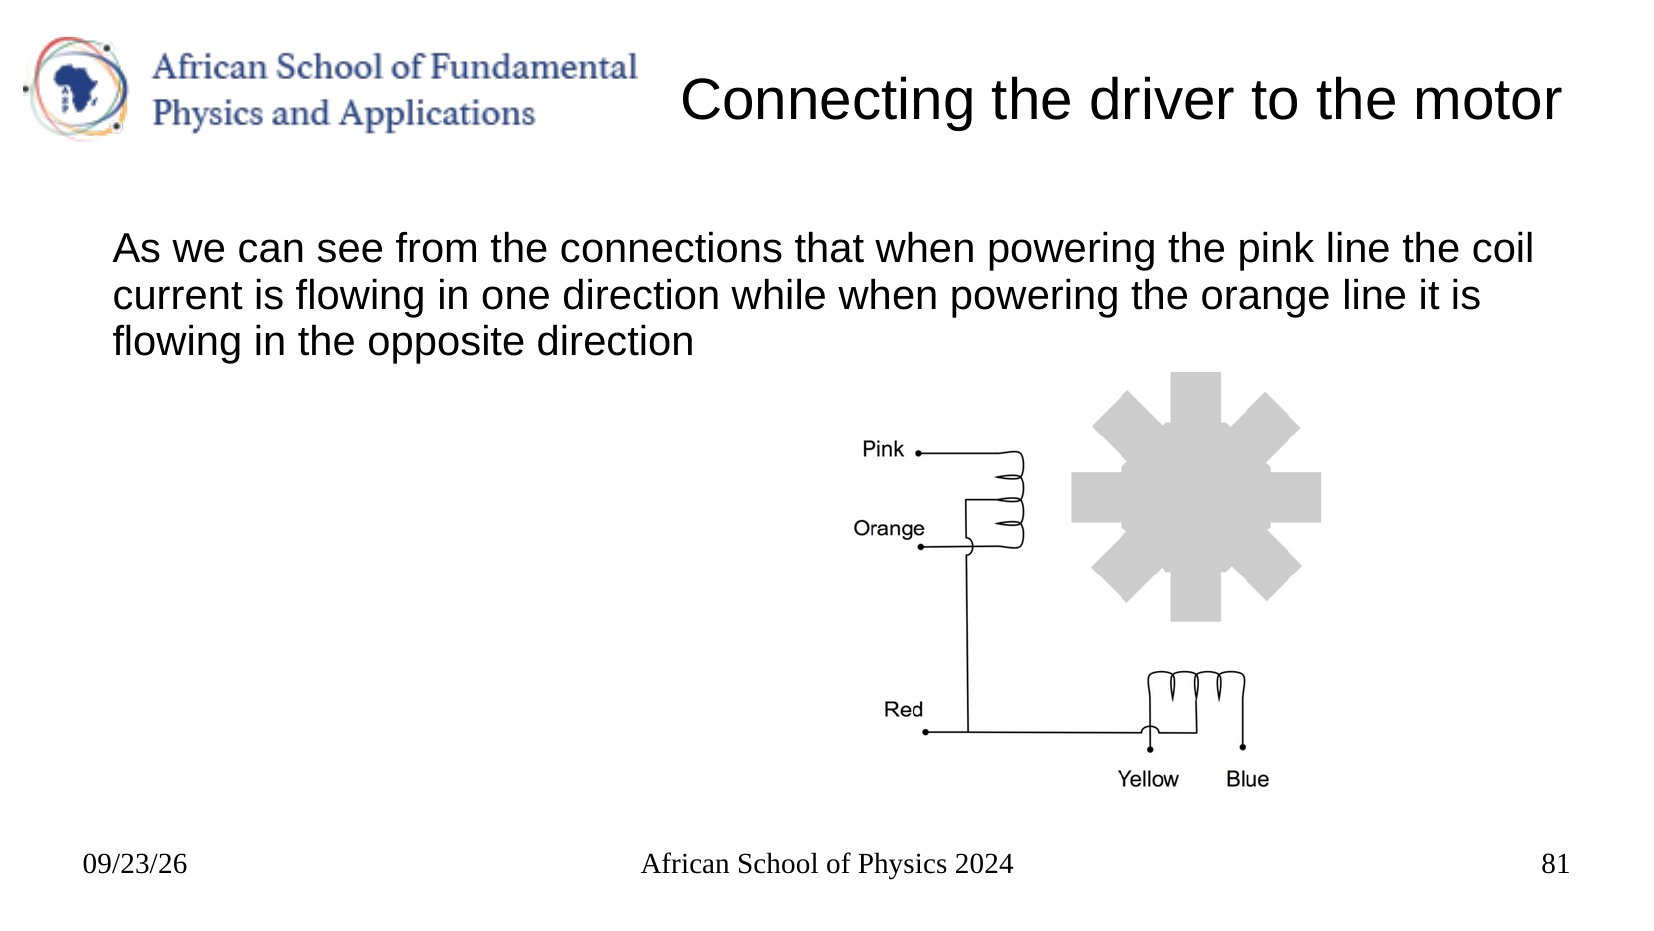

# Connecting the driver to the motor
As we can see from the connections that when powering the pink line the coil current is flowing in one direction while when powering the orange line it is flowing in the opposite direction
African School of Physics 2024
81